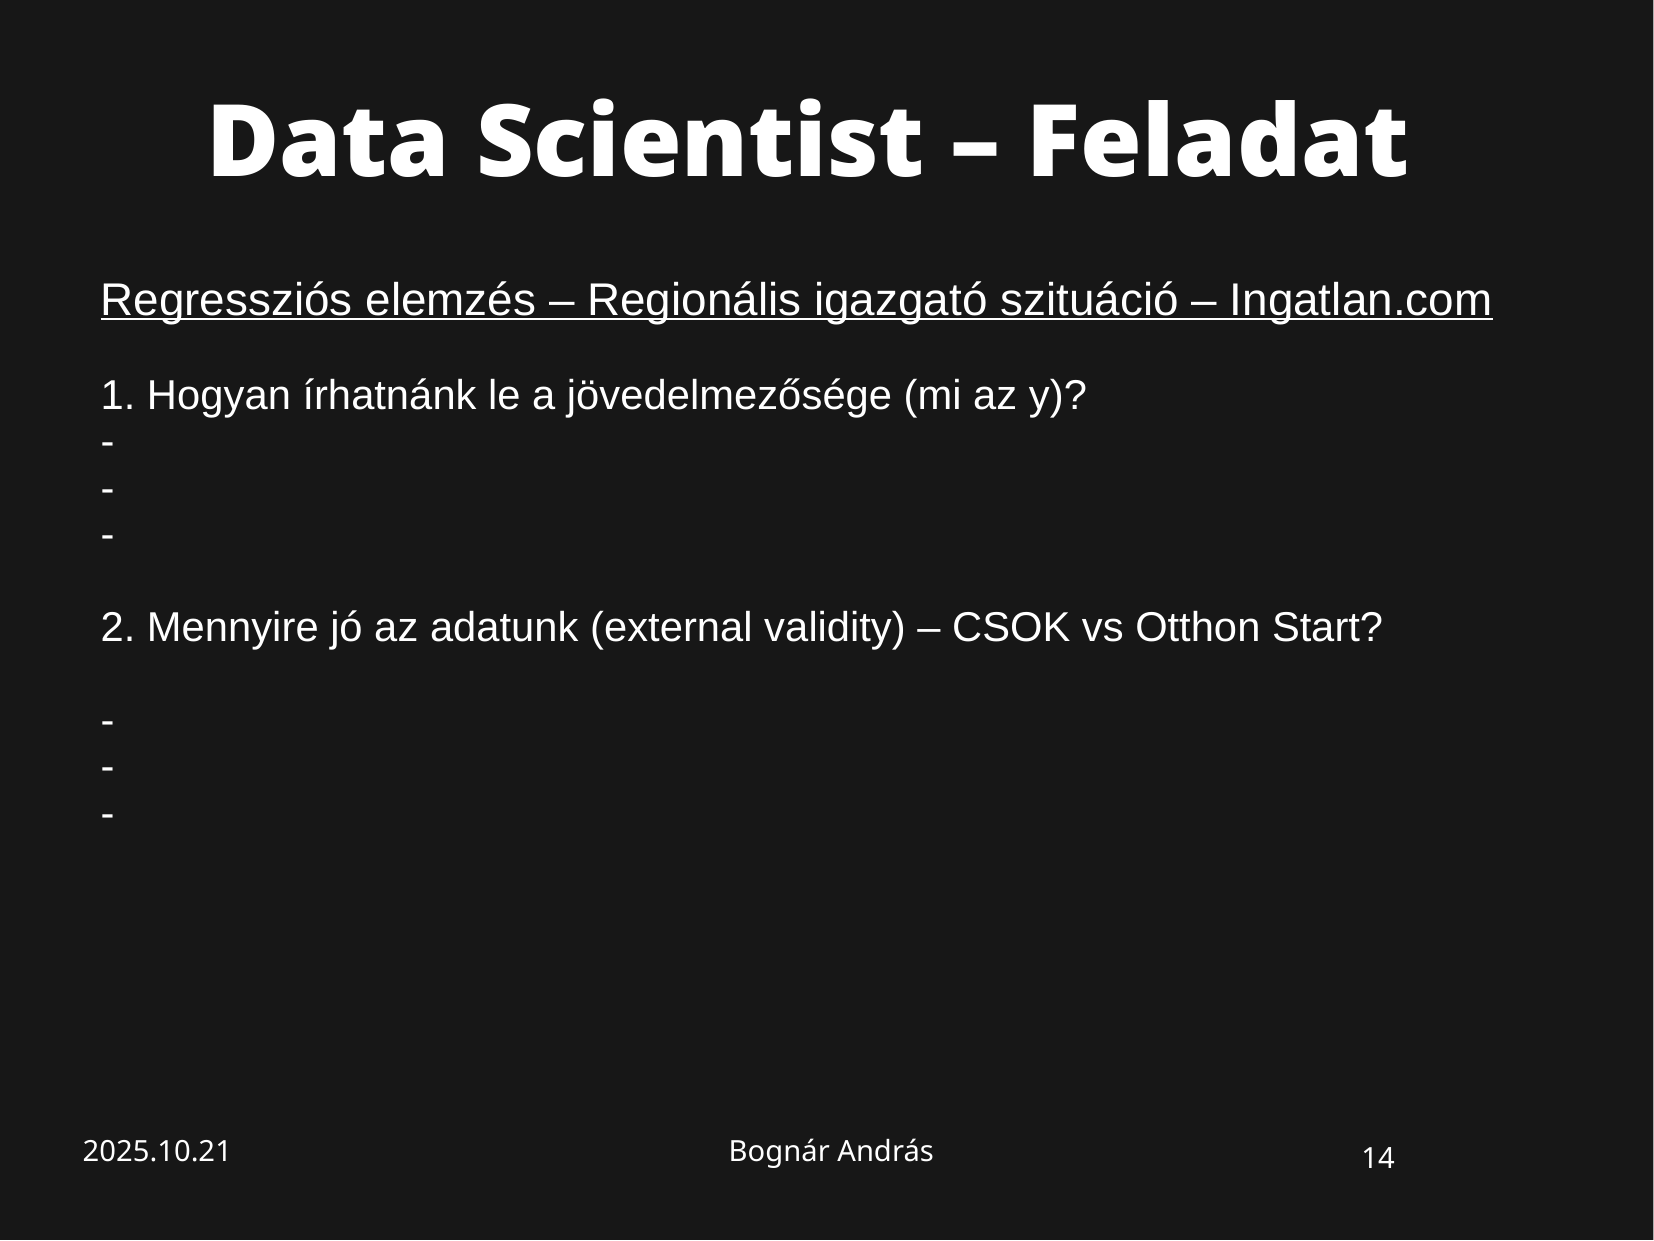

Data Scientist – Feladat
Regressziós elemzés – Regionális igazgató szituáció – Ingatlan.com
1. Hogyan írhatnánk le a jövedelmezősége (mi az y)?
-
-
-
2. Mennyire jó az adatunk (external validity) – CSOK vs Otthon Start?
-
-
-